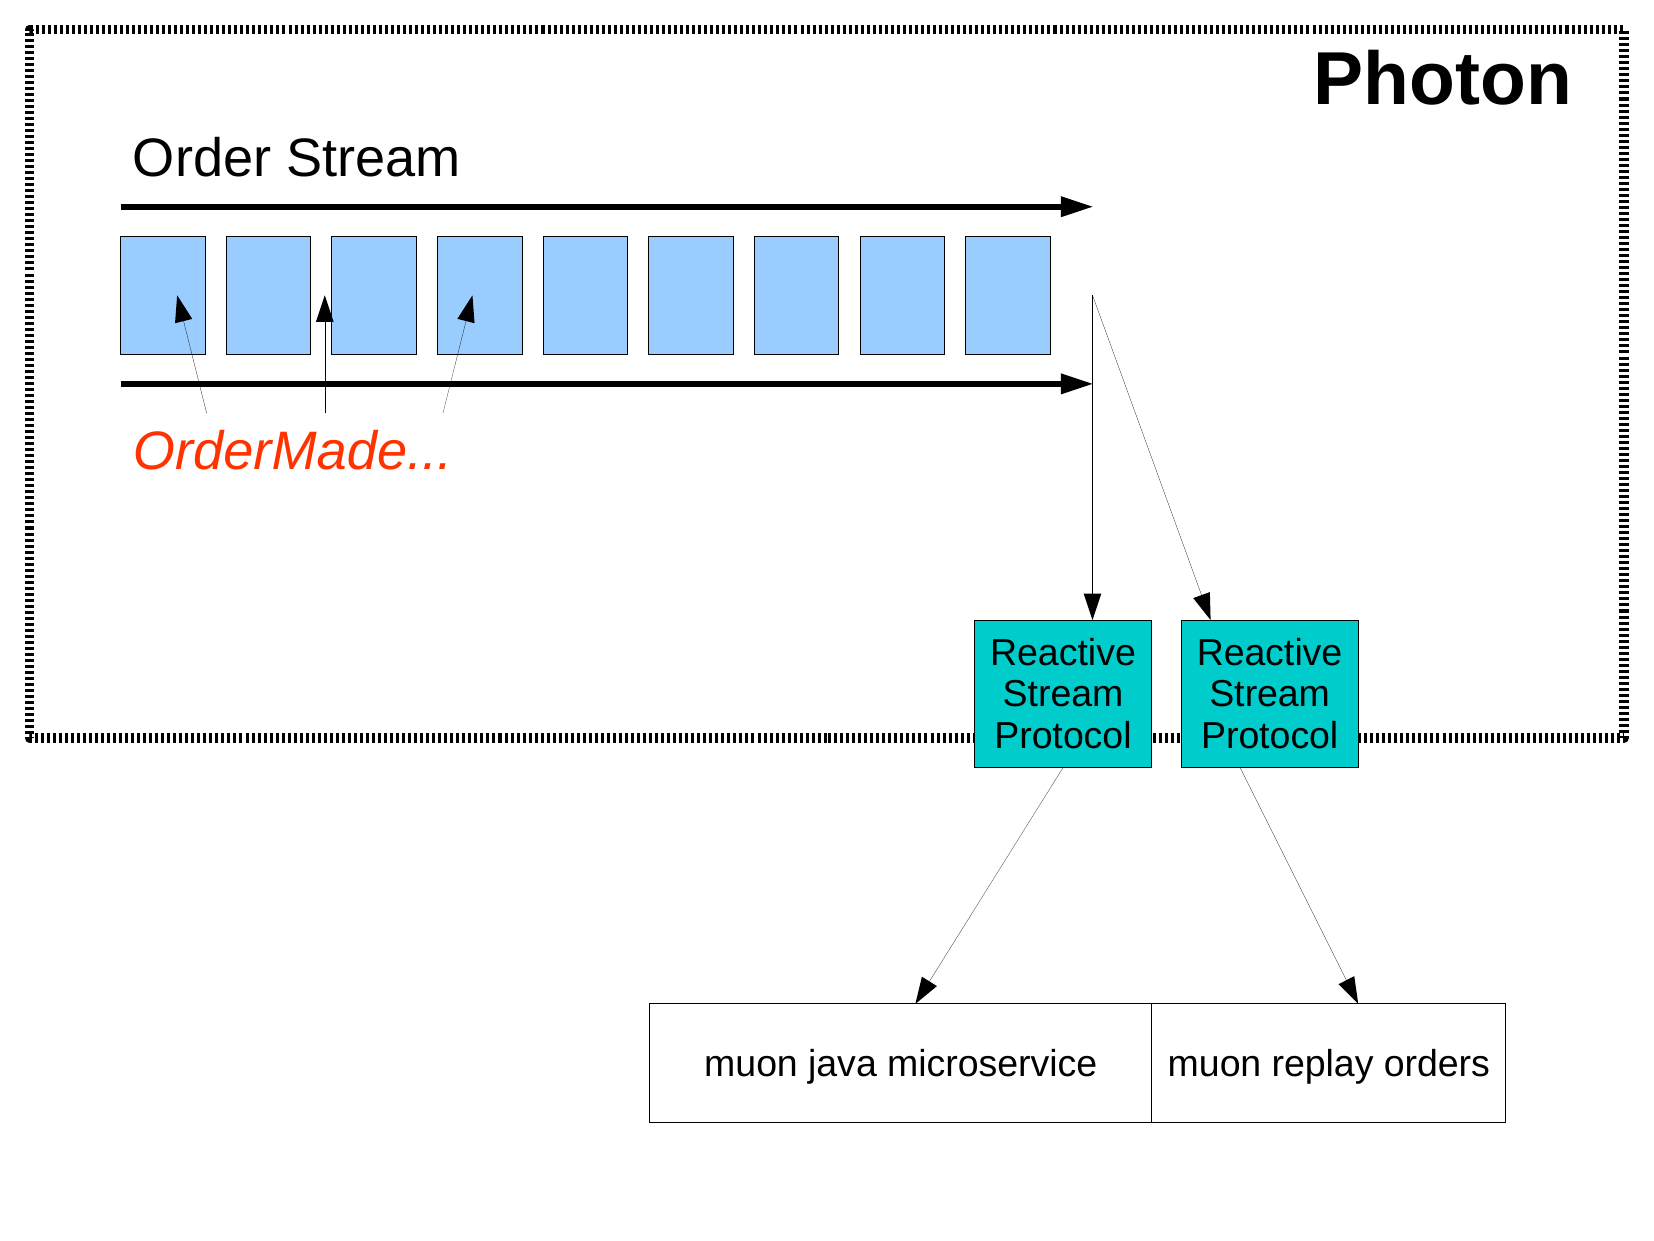

Photon
Order Stream
OrderMade...
Reactive
Stream
Protocol
Reactive
Stream
Protocol
muon java microservice
muon replay orders